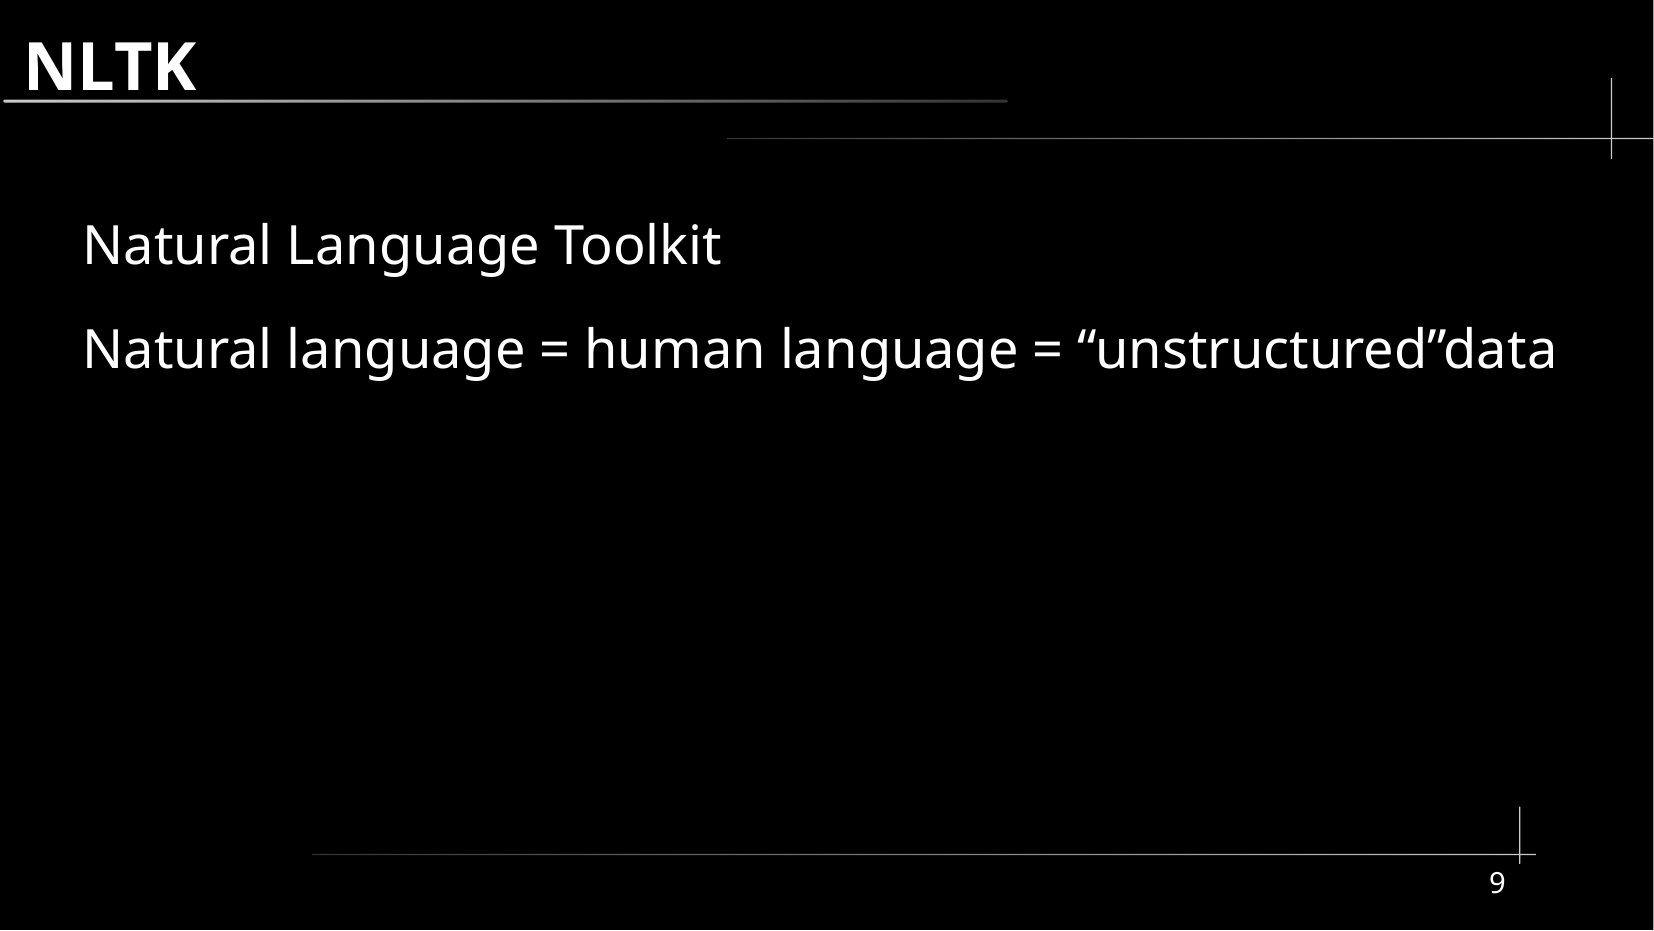

# NLTK
Natural Language Toolkit
Natural language = human language = “unstructured”data
9